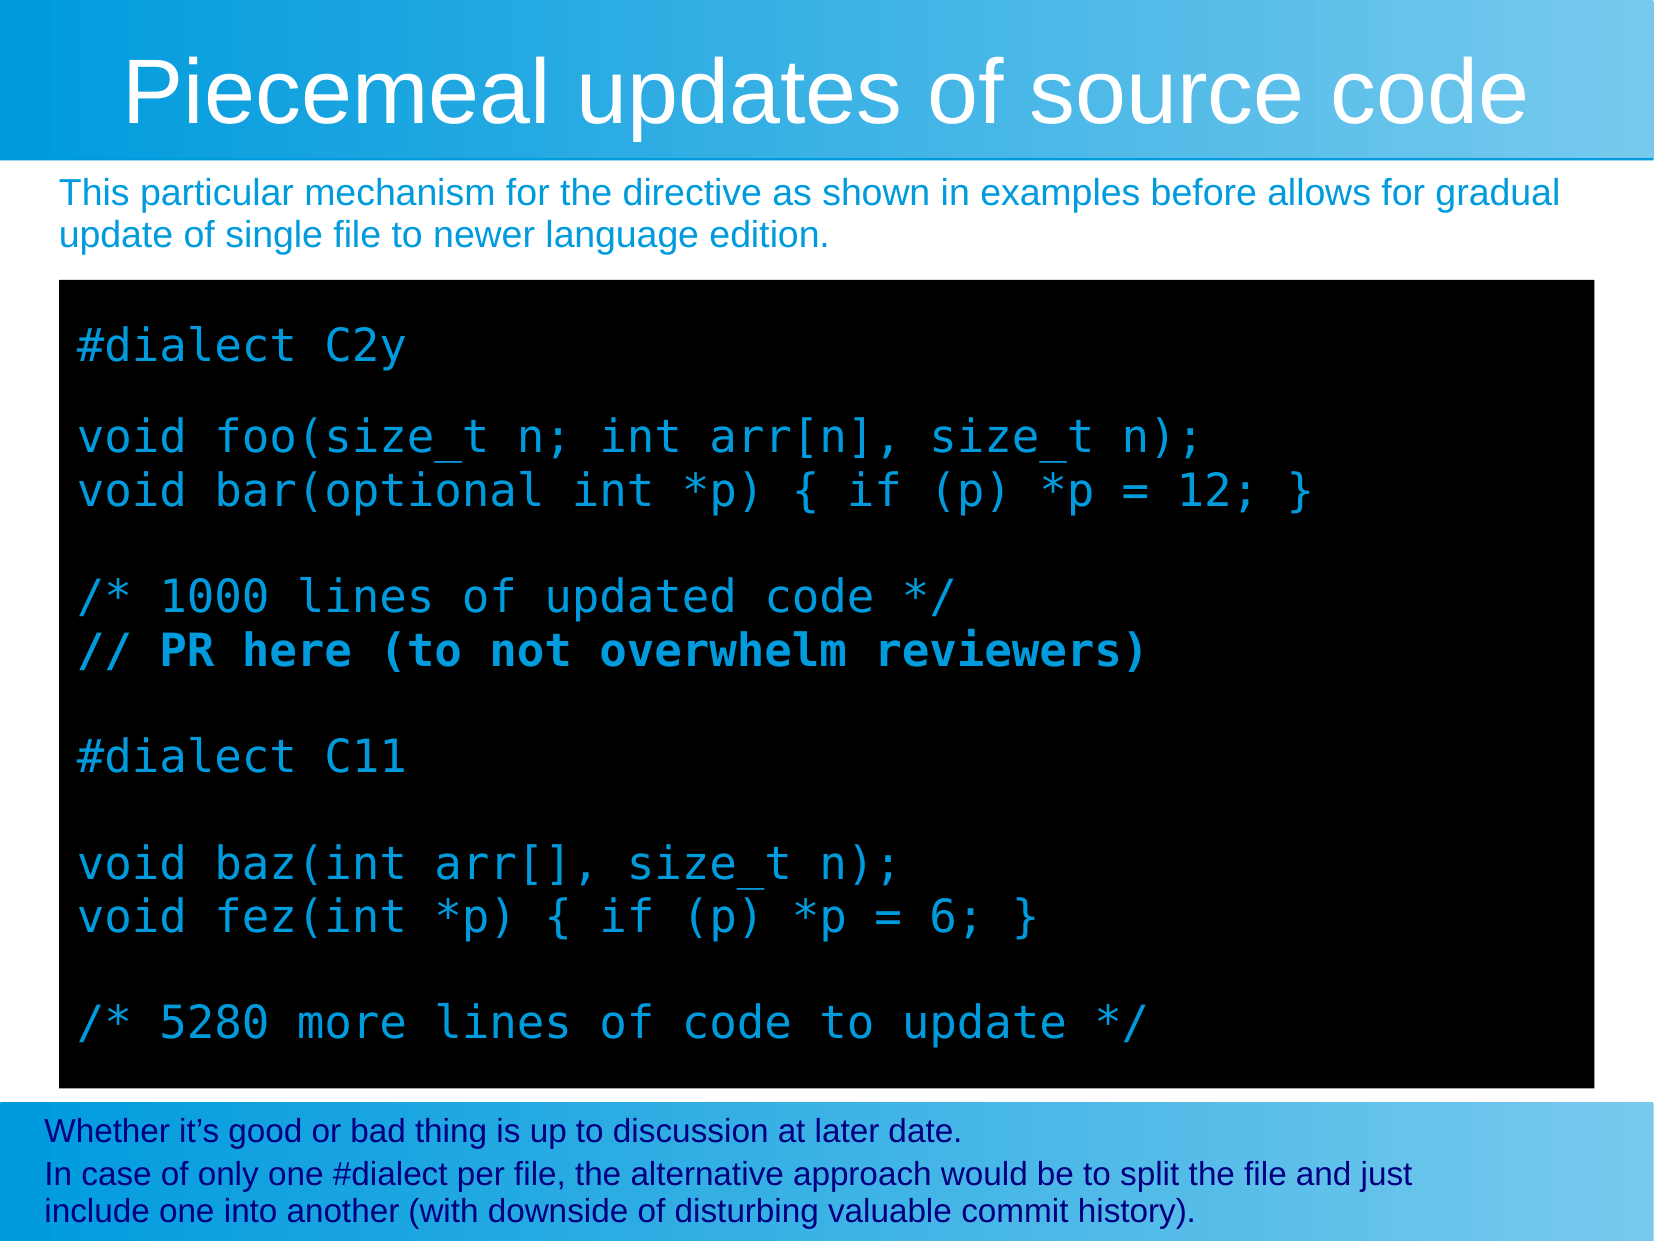

# Piecemeal updates of source code
This particular mechanism for the directive as shown in examples before allows for gradual update of single file to newer language edition.
#dialect C2y
void foo(size_t n; int arr[n], size_t n);
void bar(optional int *p) { if (p) *p = 12; }
/* 1000 lines of updated code */
// PR here (to not overwhelm reviewers)
#dialect C11
void baz(int arr[], size_t n);
void fez(int *p) { if (p) *p = 6; }
/* 5280 more lines of code to update */
Whether it’s good or bad thing is up to discussion at later date.
In case of only one #dialect per file, the alternative approach would be to split the file and just include one into another (with downside of disturbing valuable commit history).